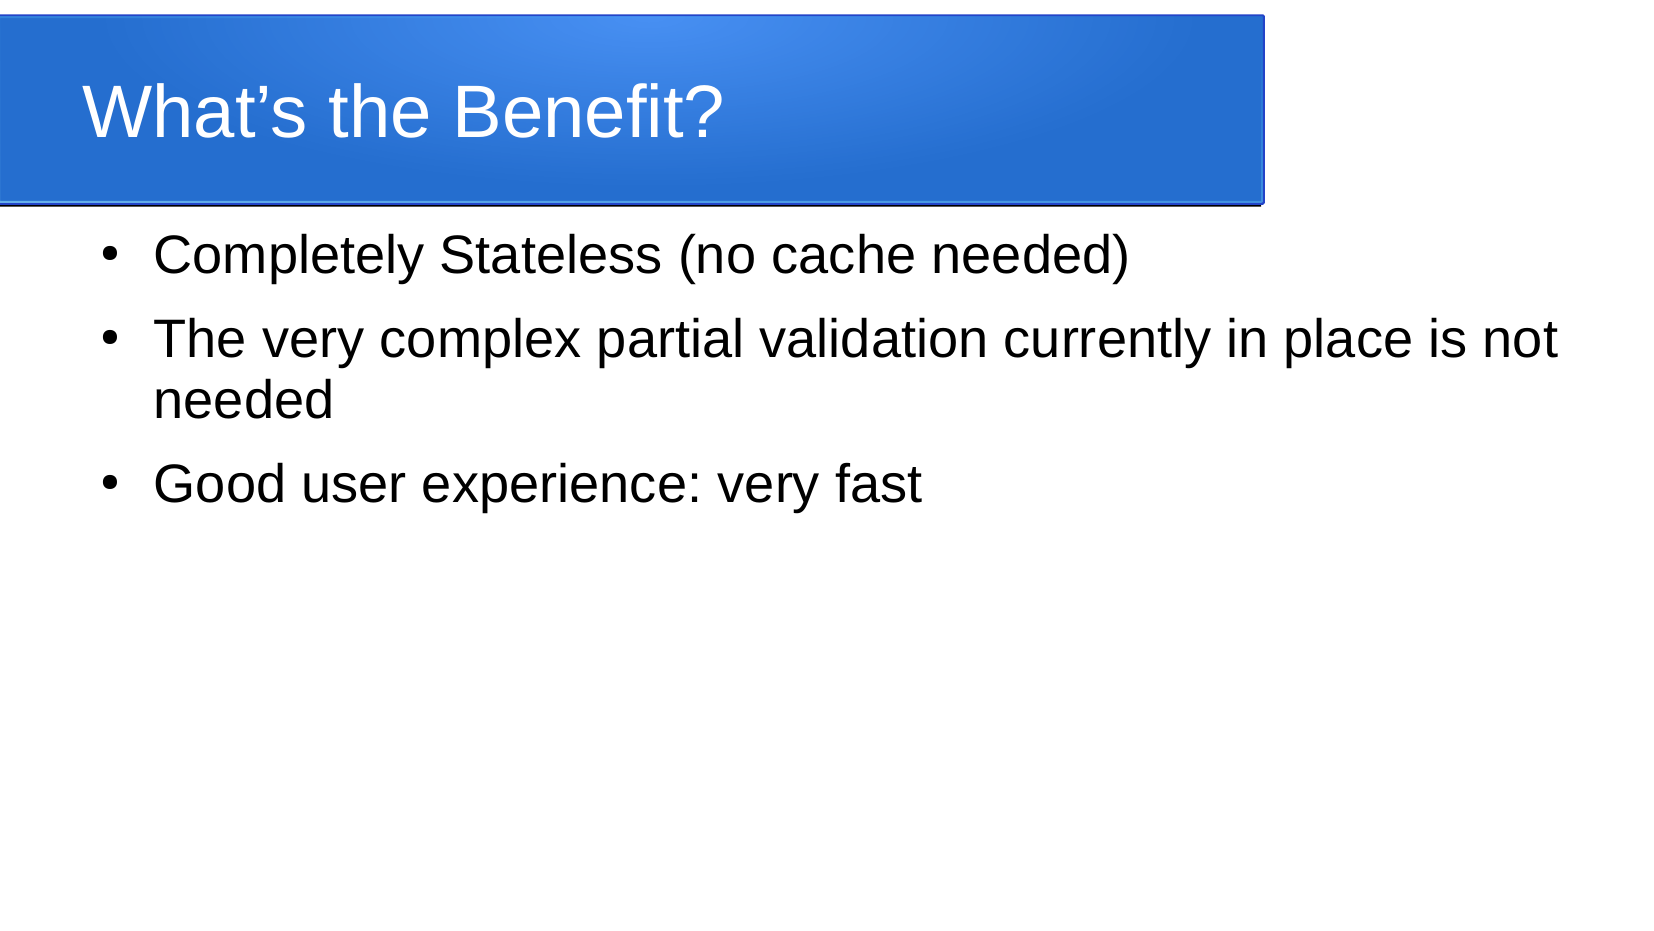

# What’s the Benefit?
Completely Stateless (no cache needed)
The very complex partial validation currently in place is not needed
Good user experience: very fast